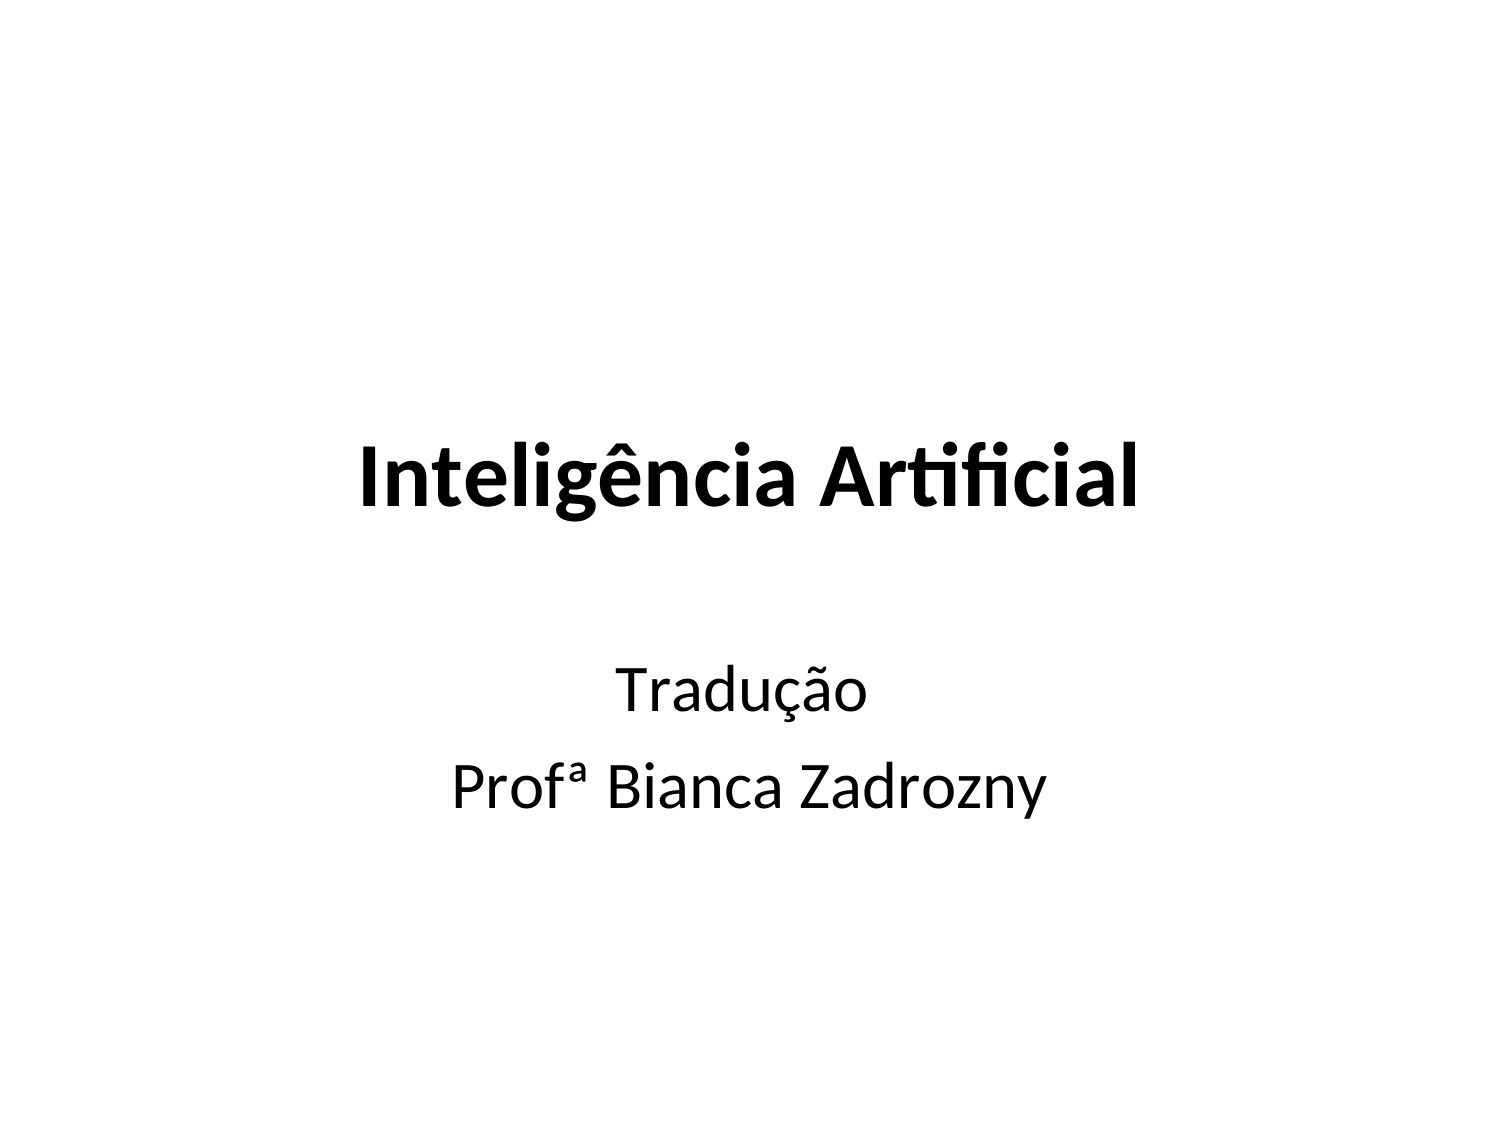

# Inteligência Artificial
Tradução
Profª Bianca Zadrozny